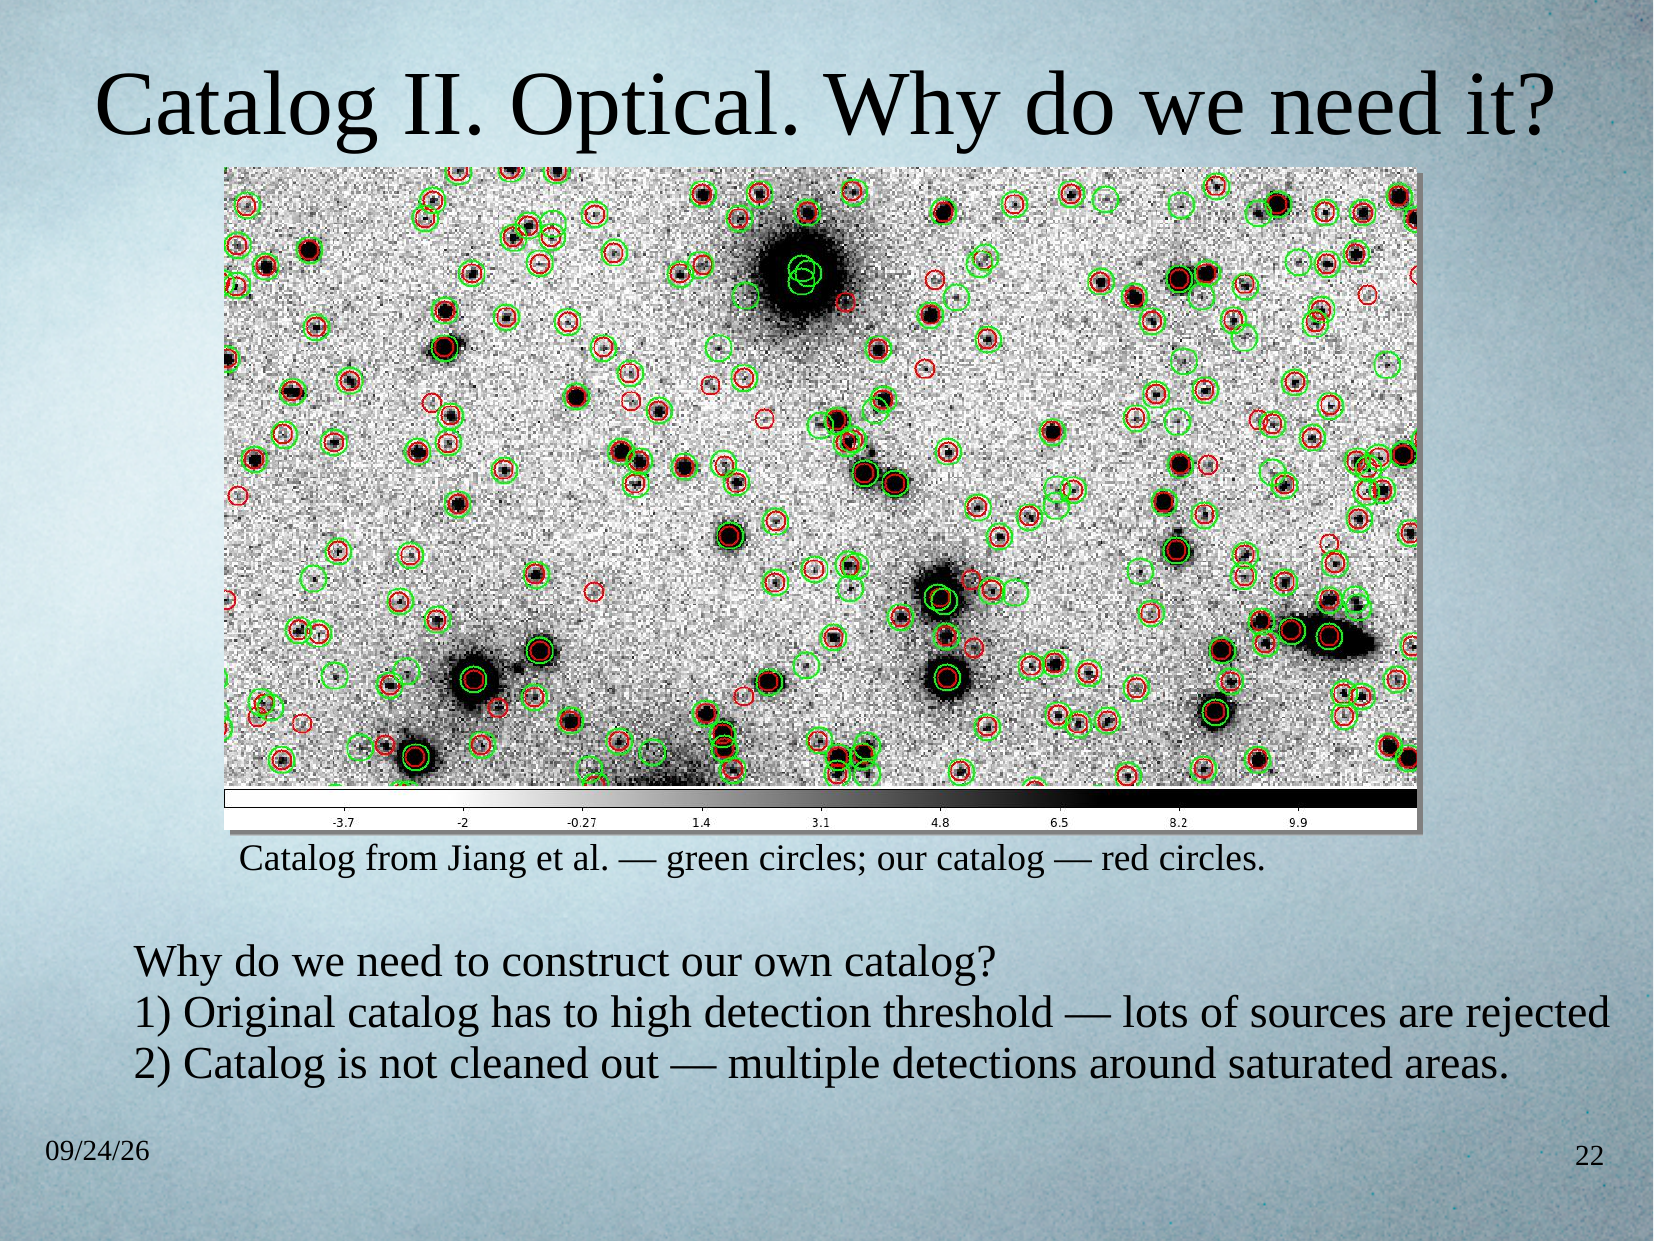

# Catalog II. Optical. Why do we need it?
Catalog from Jiang et al. — green circles; our catalog — red circles.
	Why do we need to construct our own catalog?
	1) Original catalog has to high detection threshold — lots of sources are rejected
	2) Catalog is not cleaned out — multiple detections around saturated areas.
22